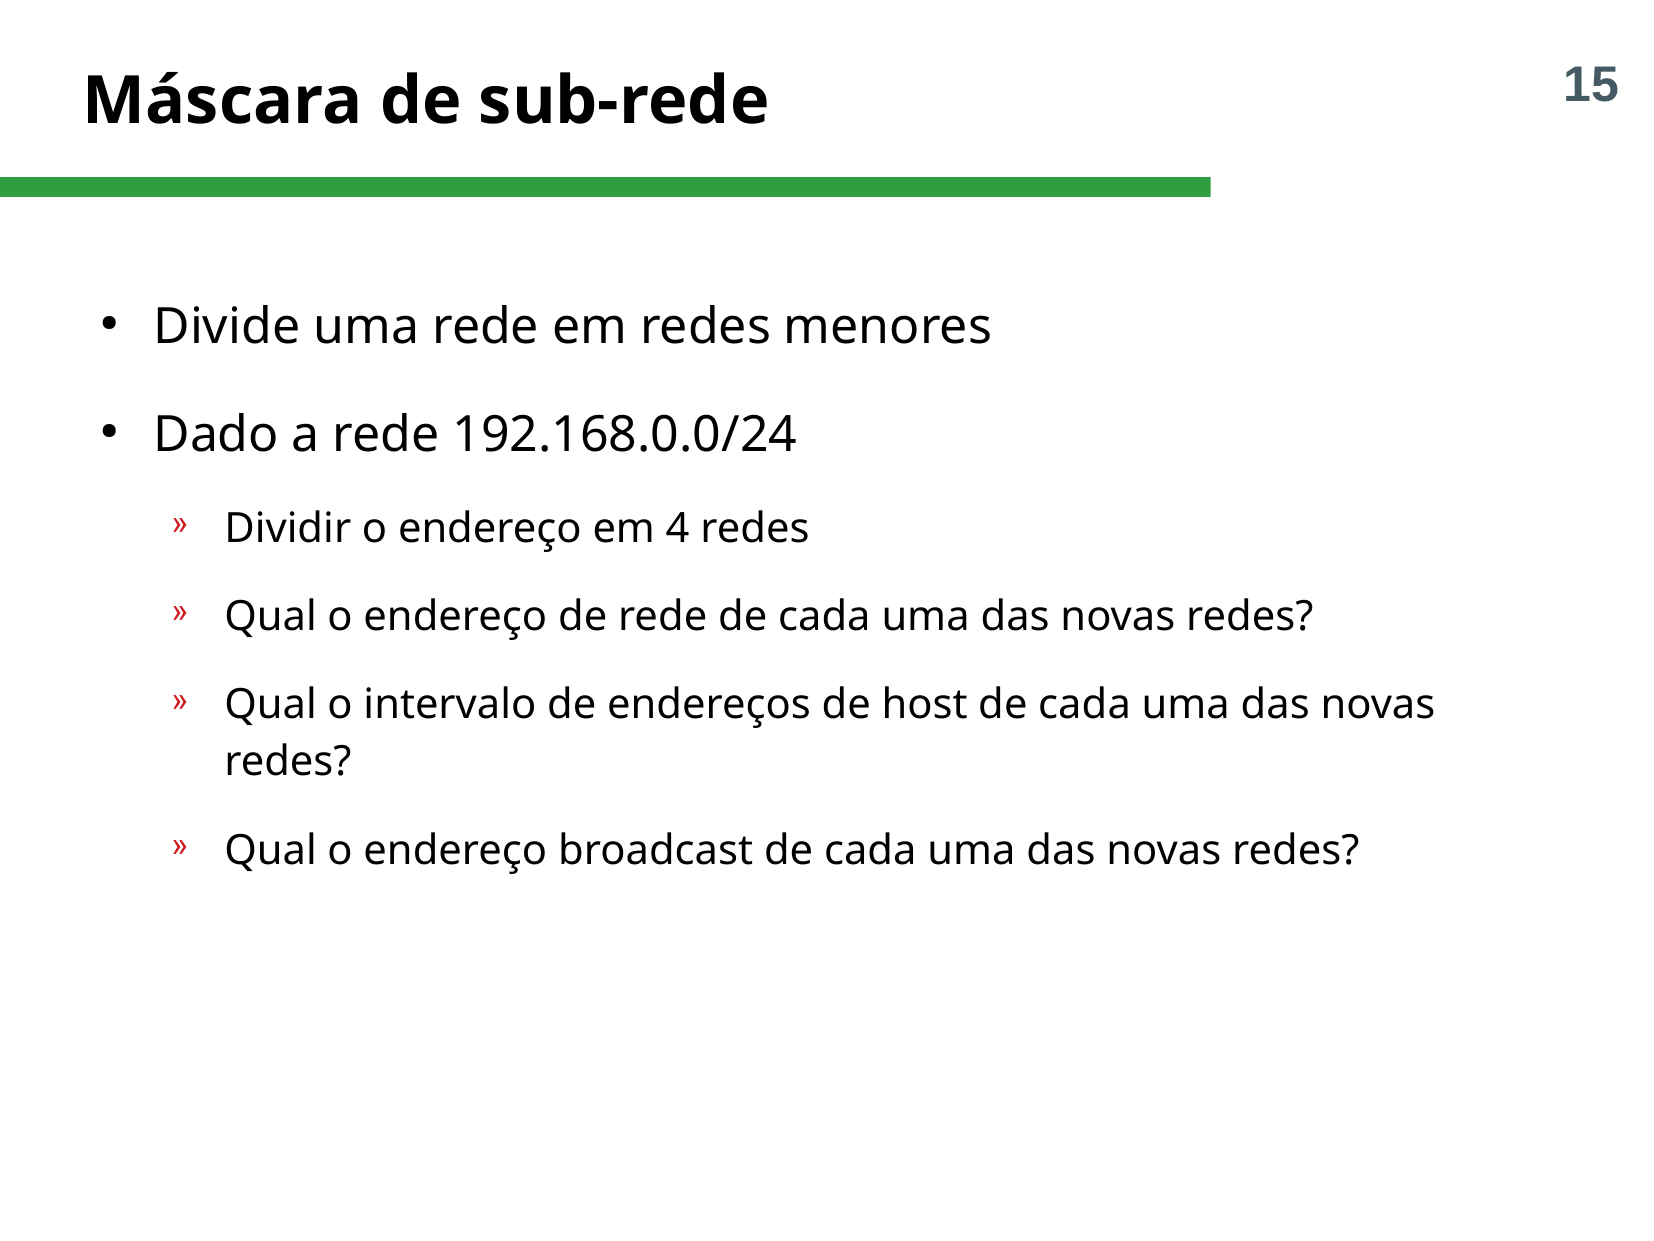

# Máscara de sub-rede
Divide uma rede em redes menores
Dado a rede 192.168.0.0/24
Dividir o endereço em 4 redes
Qual o endereço de rede de cada uma das novas redes?
Qual o intervalo de endereços de host de cada uma das novas redes?
Qual o endereço broadcast de cada uma das novas redes?